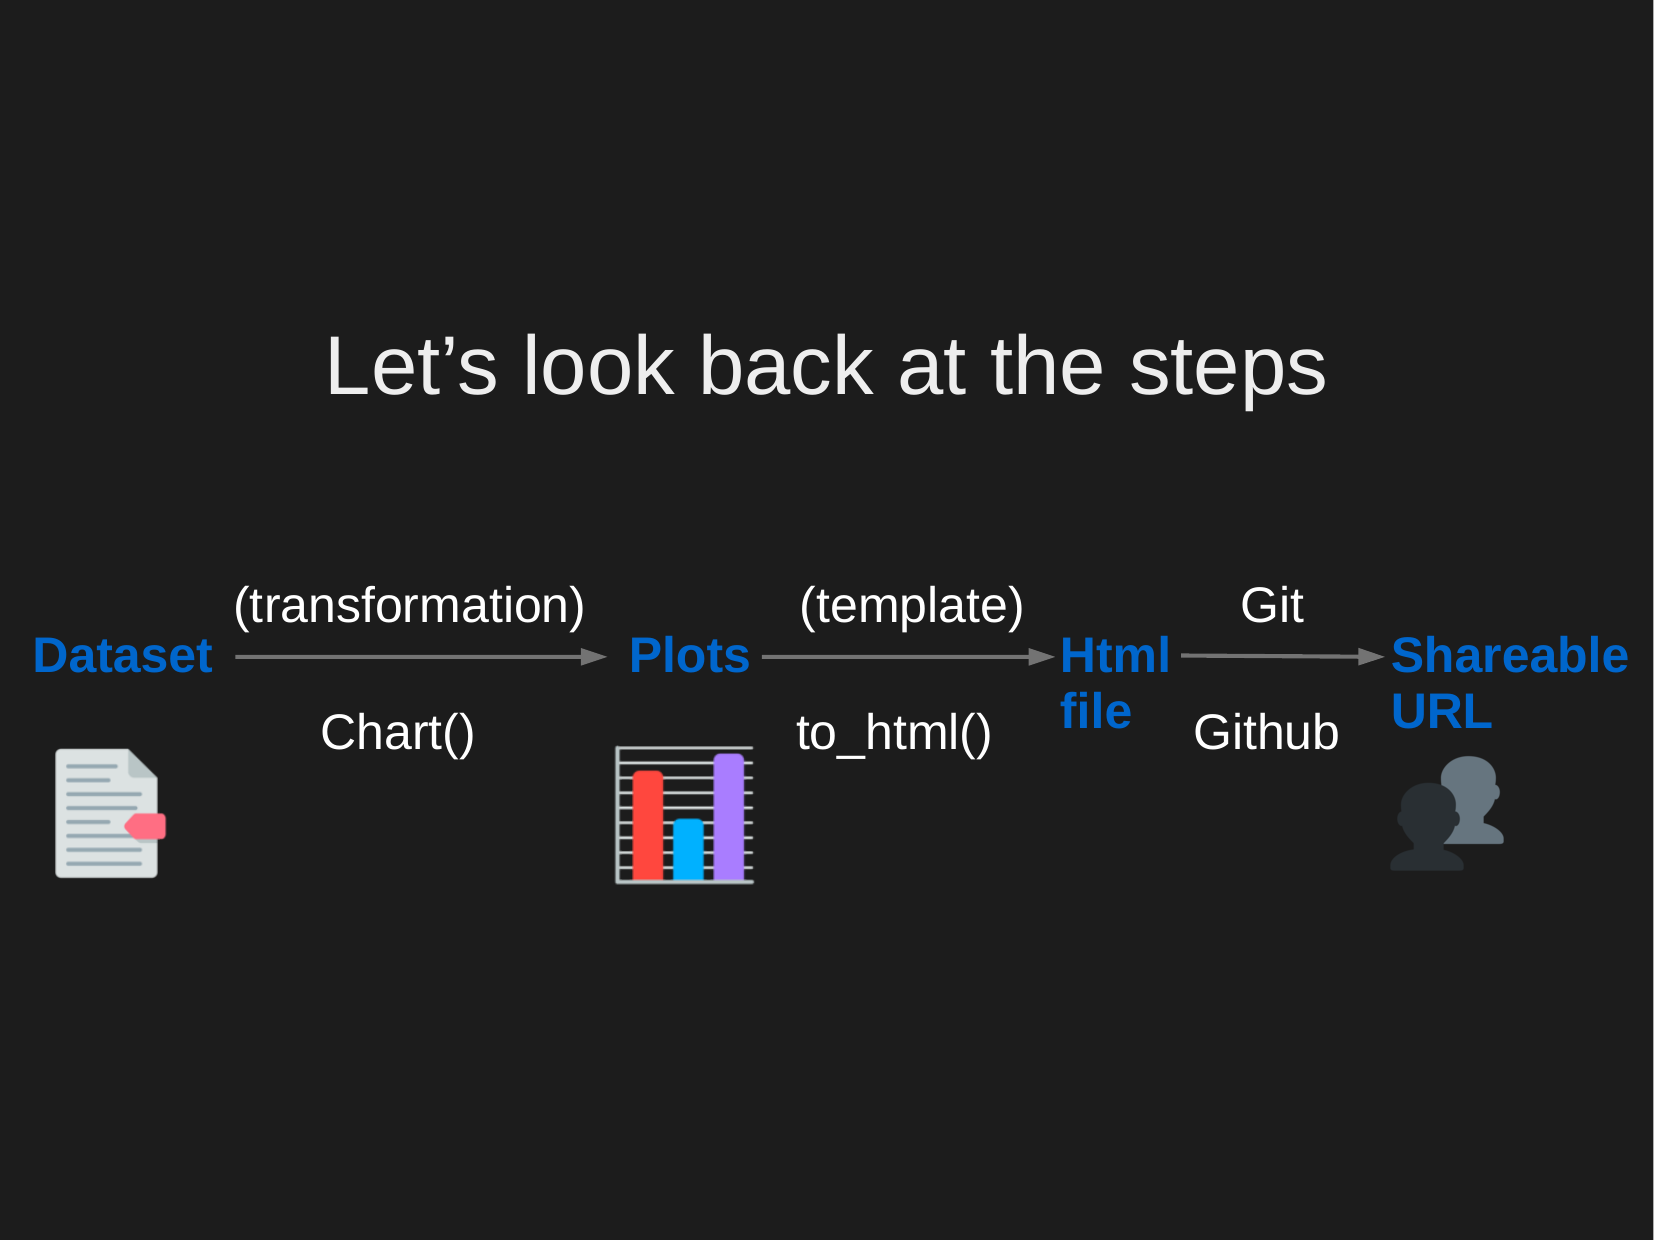

Let’s look back at the steps
(transformation)
(template)
Git
Dataset
Plots
Html file
Shareable URL
Chart()
to_html()
Github